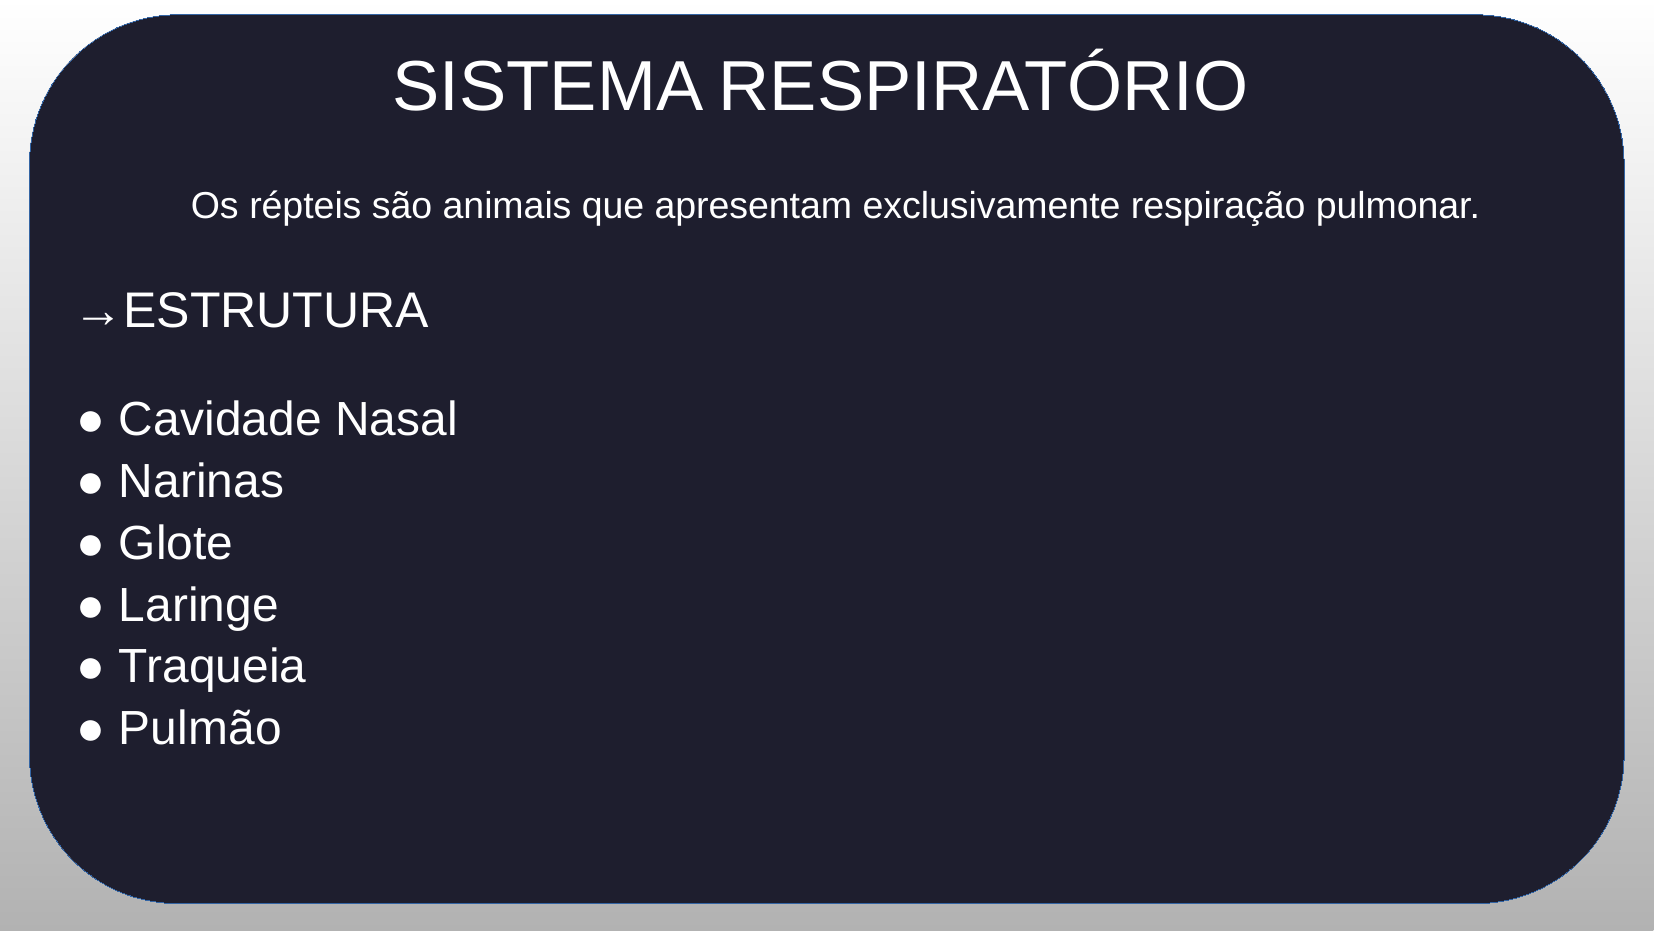

# SISTEMA RESPIRATÓRIO
Os répteis são animais que apresentam exclusivamente respiração pulmonar.
→ESTRUTURA
● Cavidade Nasal
● Narinas
● Glote
● Laringe
● Traqueia
● Pulmão